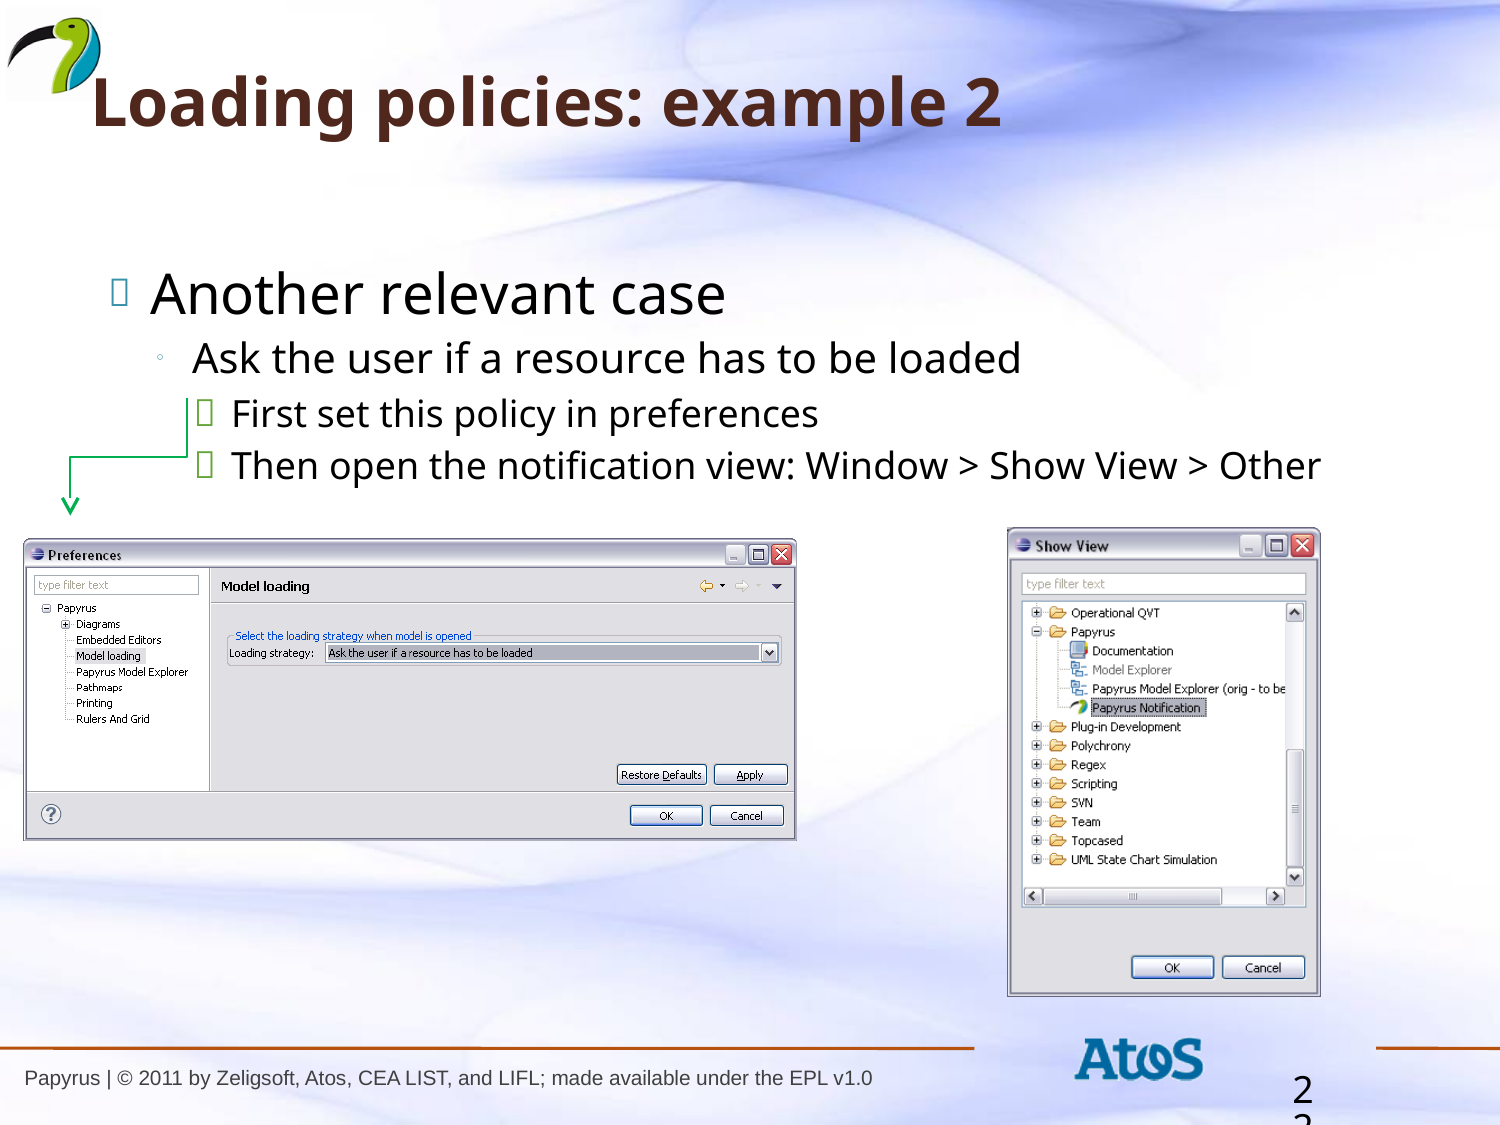

Loading policies: example 2
# Another relevant case
Ask the user if a resource has to be loaded
First set this policy in preferences
Then open the notification view: Window > Show View > Other